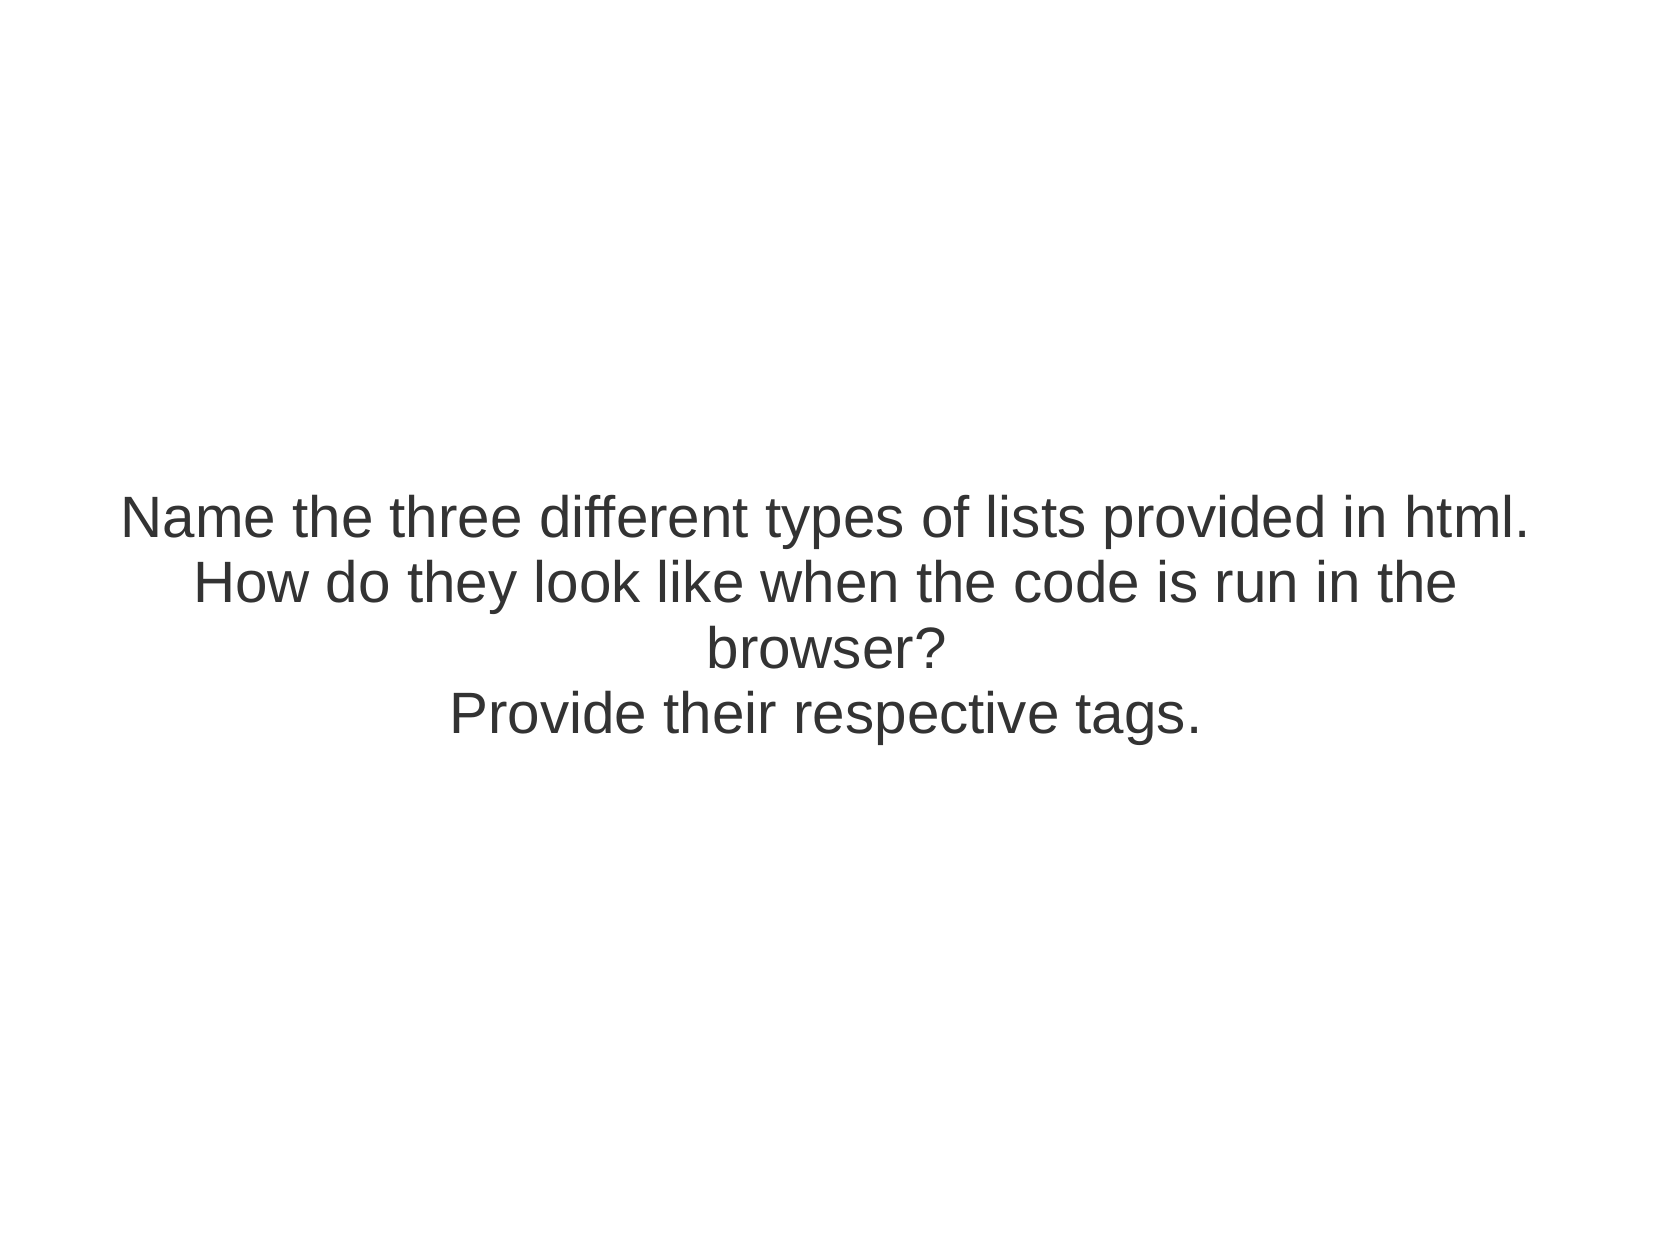

# Name the three different types of lists provided in html.
How do they look like when the code is run in the browser?
Provide their respective tags.